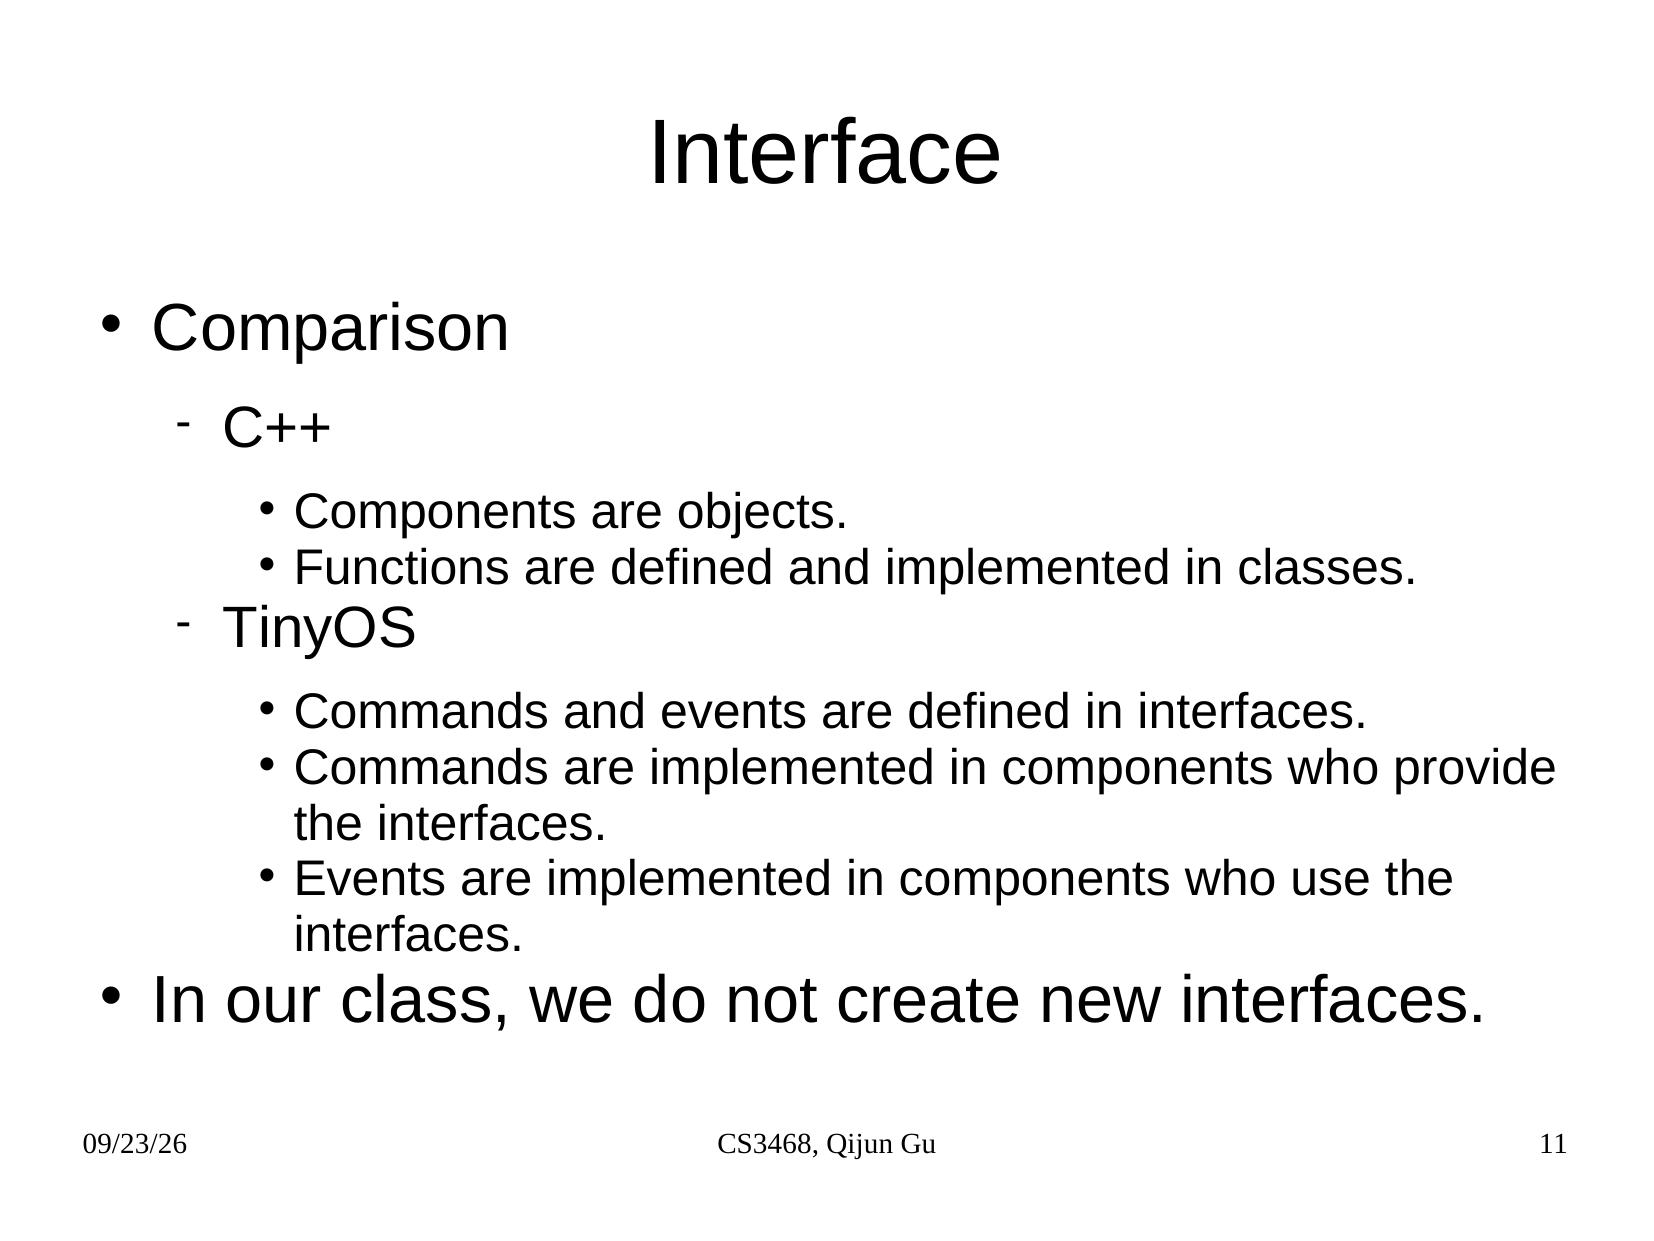

# Interface
Comparison
C++
Components are objects.
Functions are defined and implemented in classes.
TinyOS
Commands and events are defined in interfaces.
Commands are implemented in components who provide the interfaces.
Events are implemented in components who use the interfaces.
In our class, we do not create new interfaces.
CS3468, Qijun Gu
11